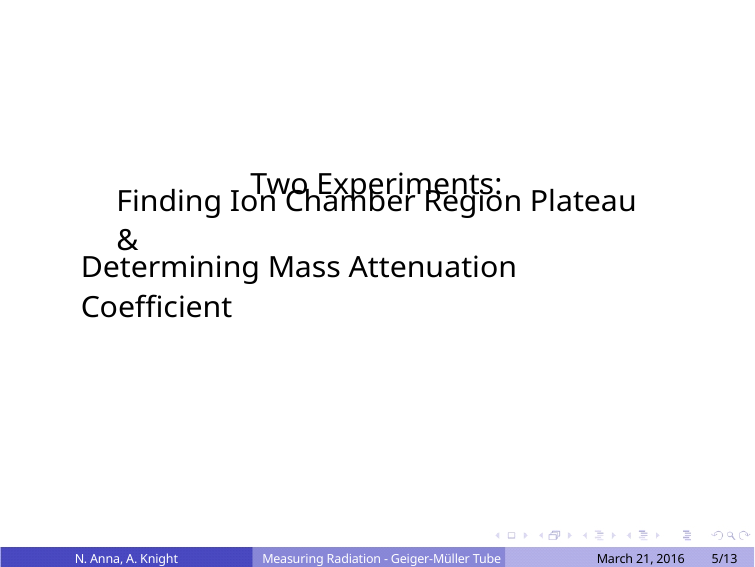

# Two Experiments:
Finding Ion Chamber Region Plateau &
Determining Mass Attenuation Coefficient
N. Anna, A. Knight
Measuring Radiation - Geiger-Müller Tube
March 21, 2016
5/13